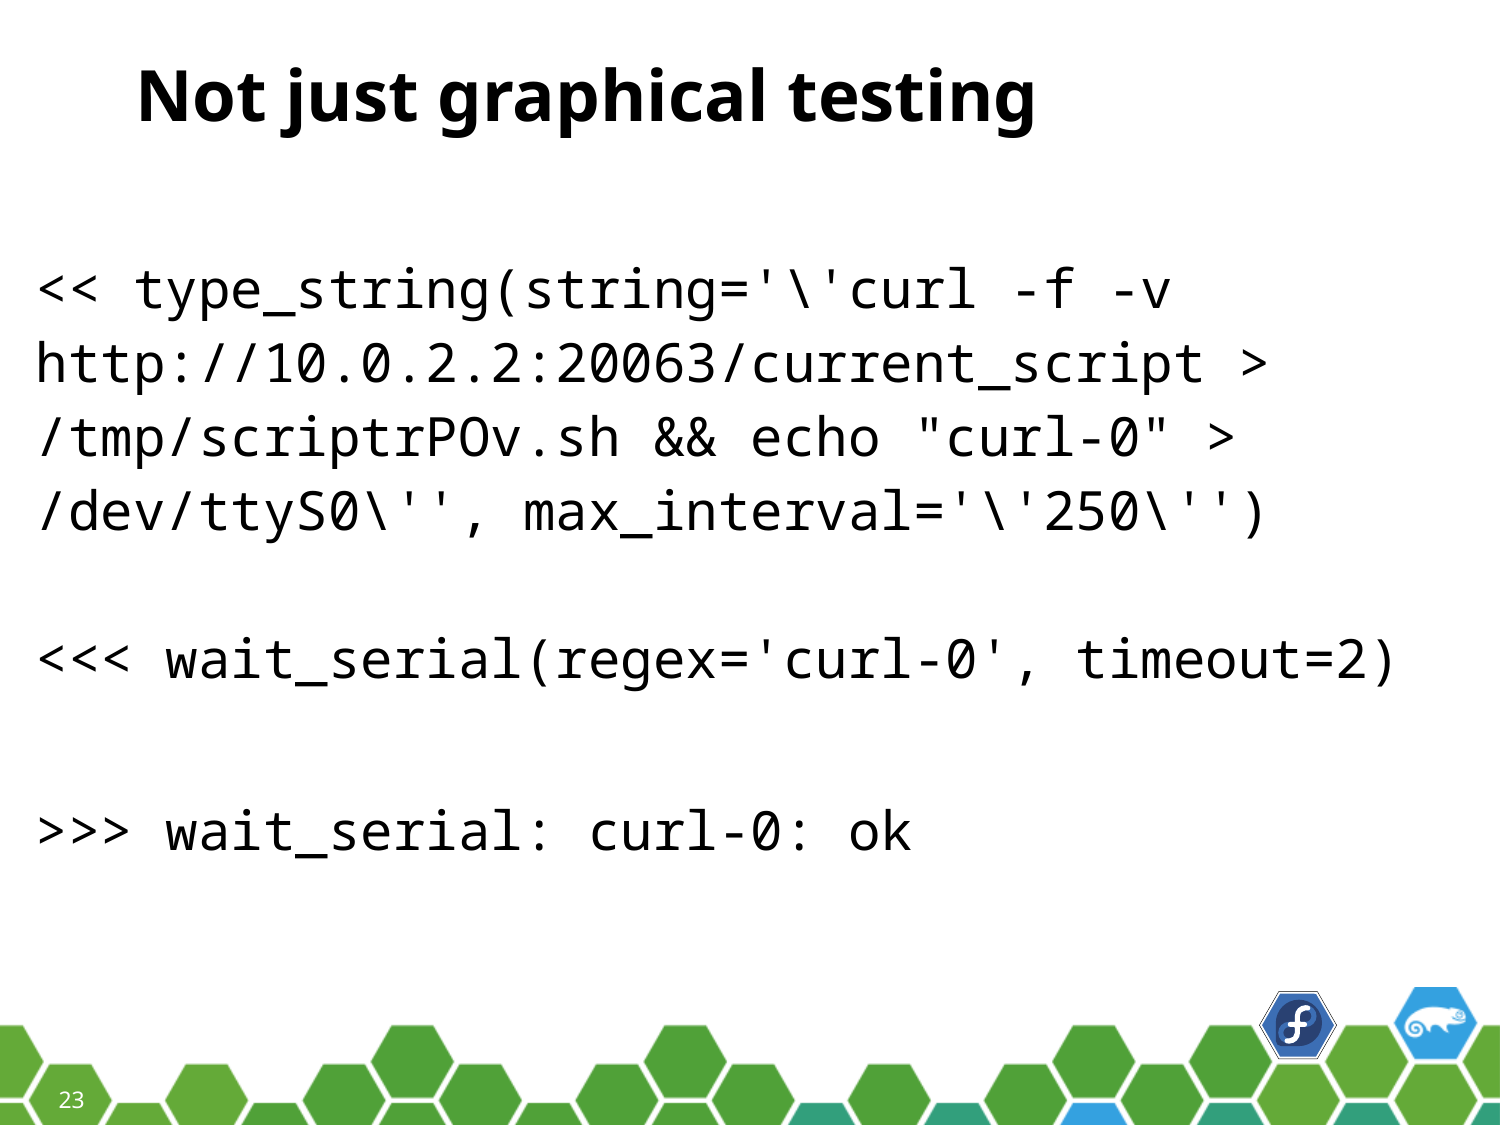

# Not just graphical testing
<< type_string(string='\'curl -f -v http://10.0.2.2:20063/current_script > /tmp/scriptrPOv.sh && echo "curl-0" > /dev/ttyS0\'', max_interval='\'250\'')
<<< wait_serial(regex='curl-0', timeout=2)
>>> wait_serial: curl-0: ok